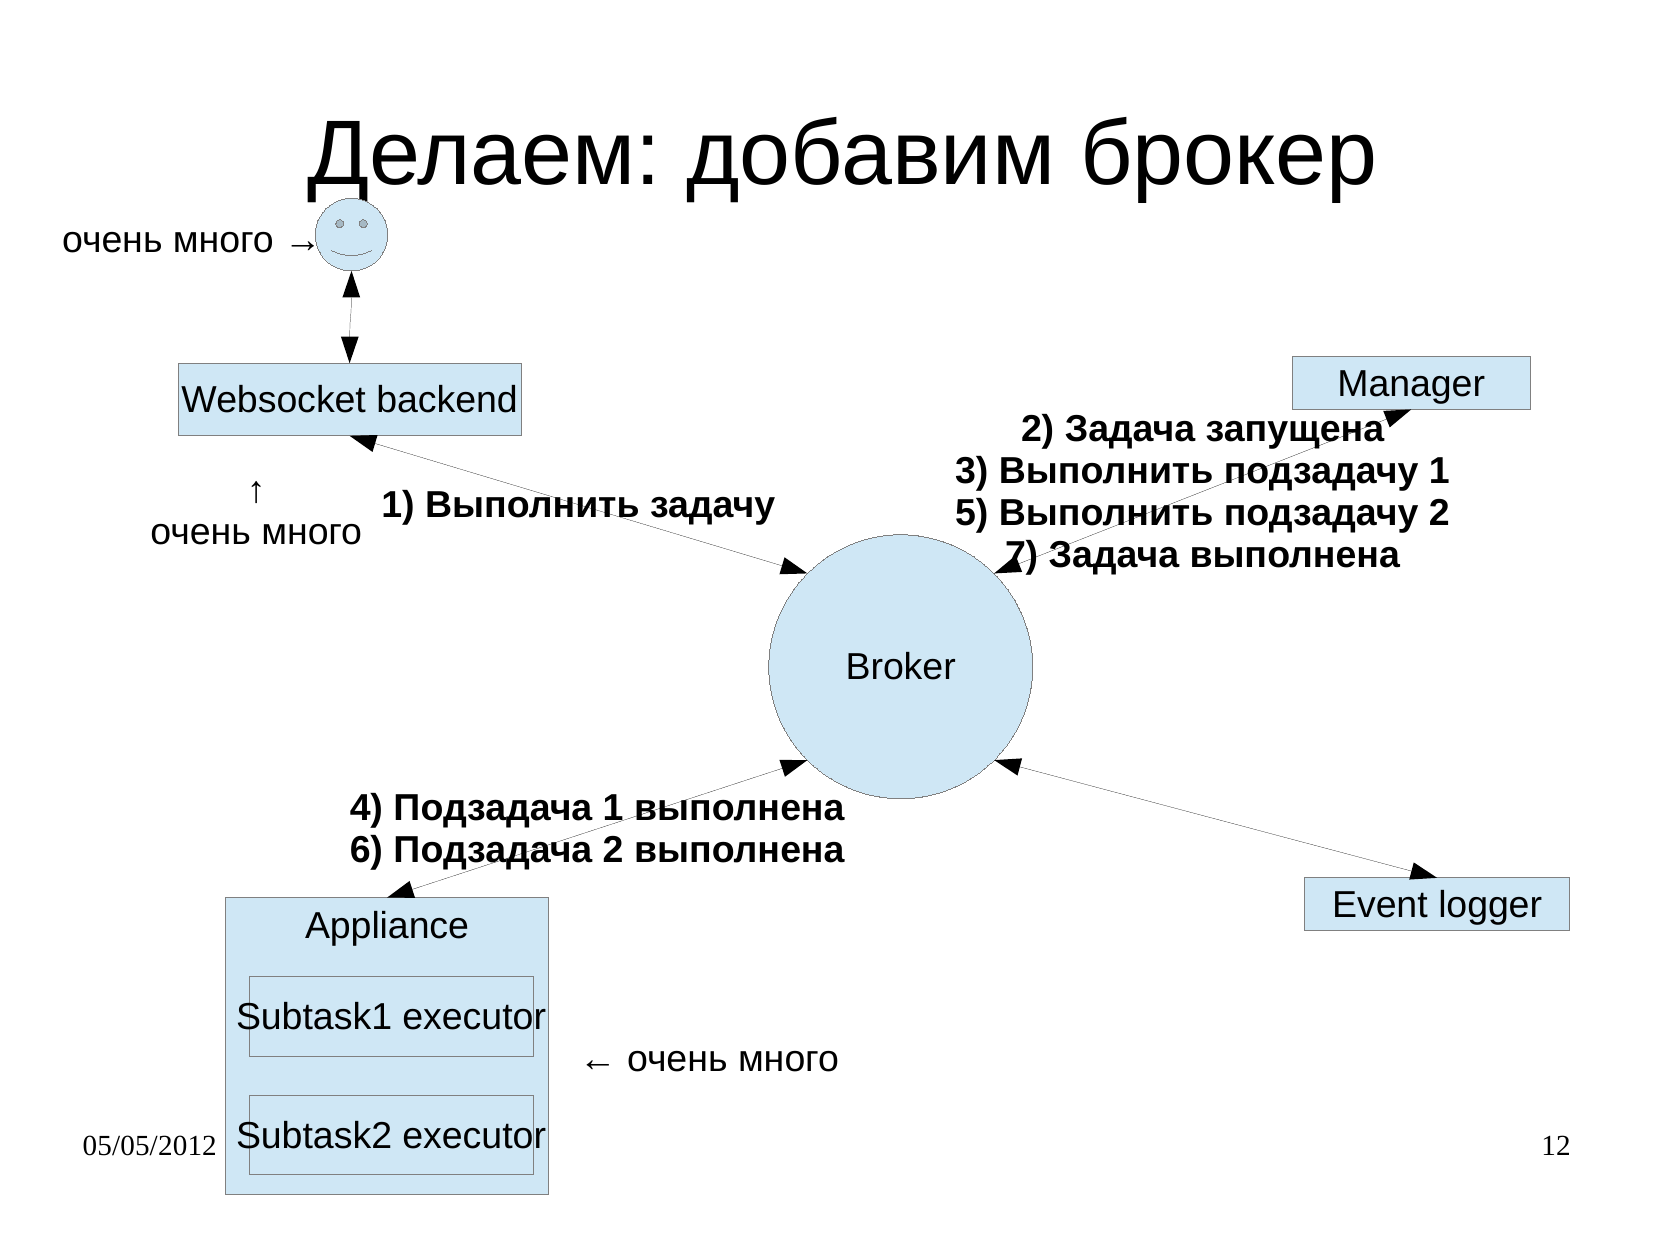

# Делаем: добавим брокер
очень много →
Manager
Websocket backend
↑
очень много
Broker
Event logger
Appliance
Subtask1 executor
Subtask2 executor
← очень много
05/05/2012
12